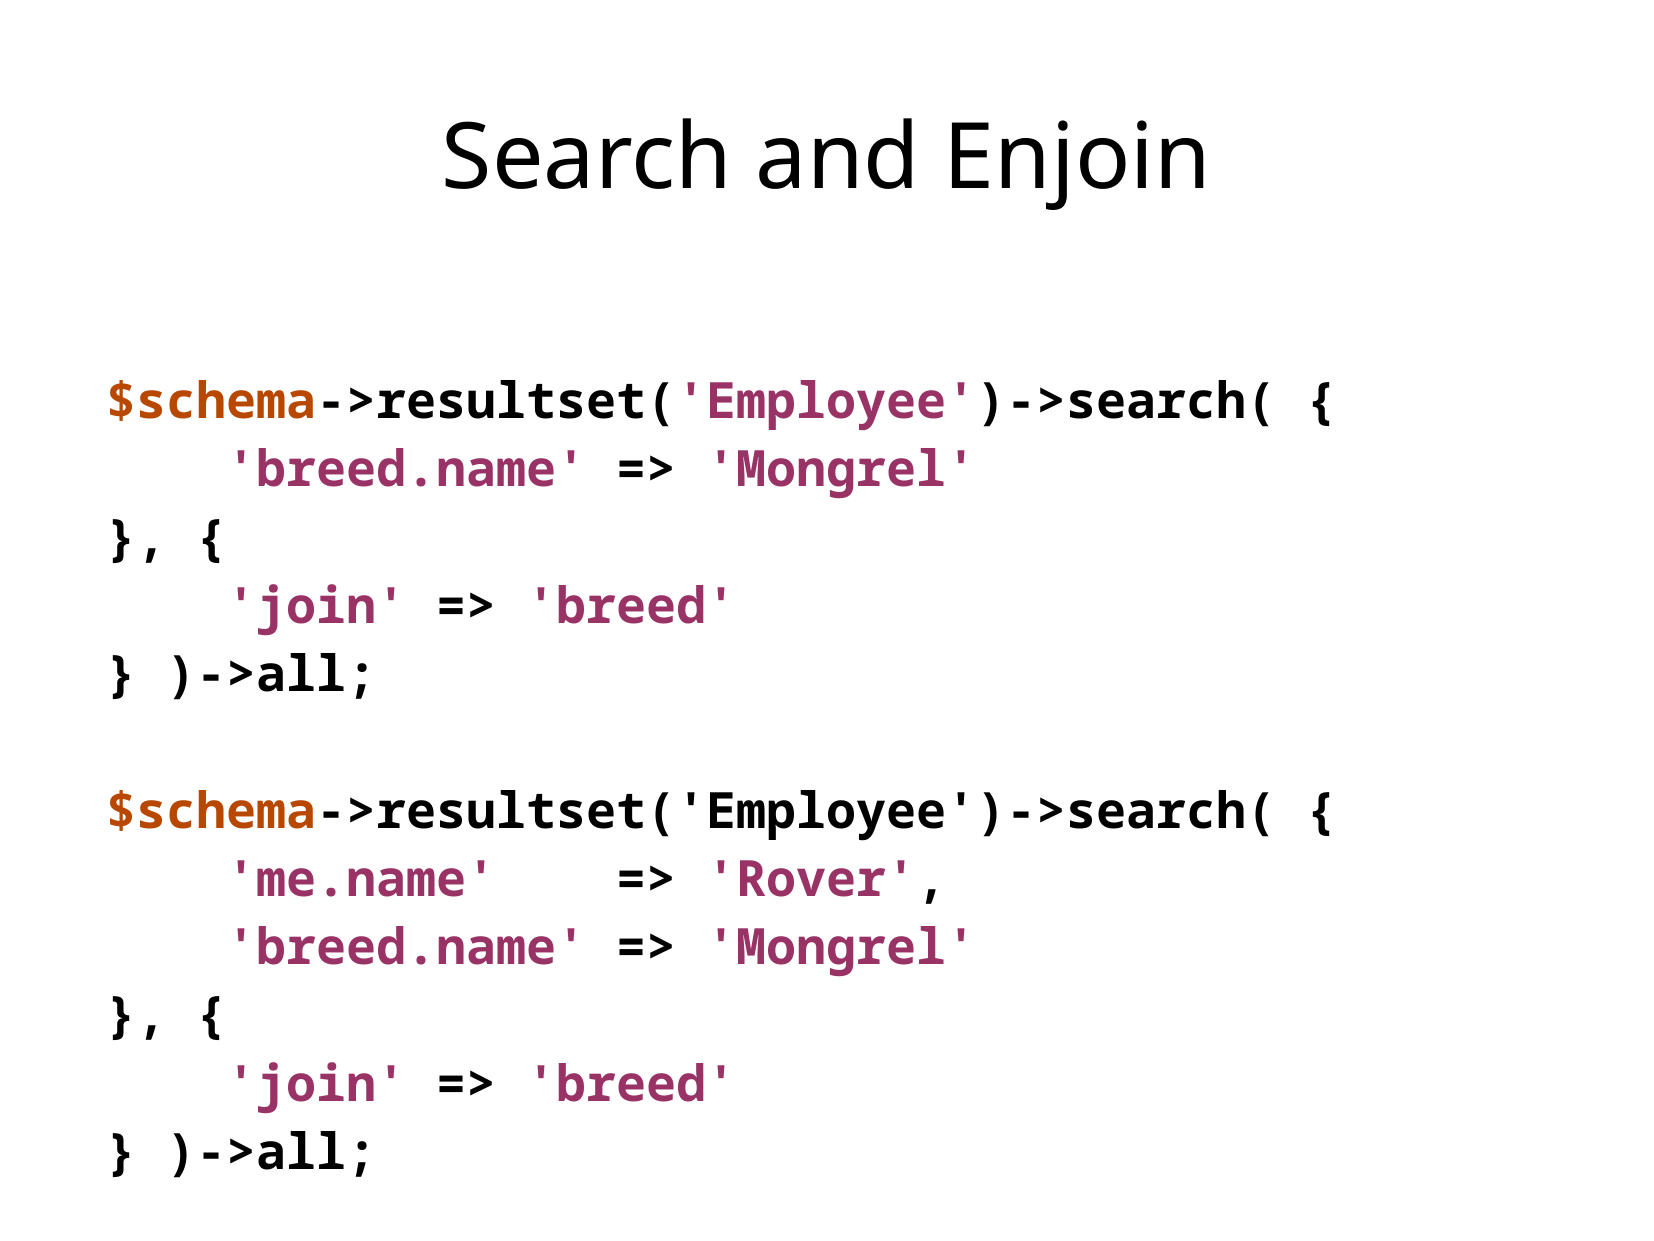

# Search and Enjoin
$schema->resultset('Employee')->search( {
 'breed.name' => 'Mongrel'
}, {
 'join' => 'breed'
} )->all;
$schema->resultset('Employee')->search( {
 'me.name' => 'Rover',
 'breed.name' => 'Mongrel'
}, {
 'join' => 'breed'
} )->all;